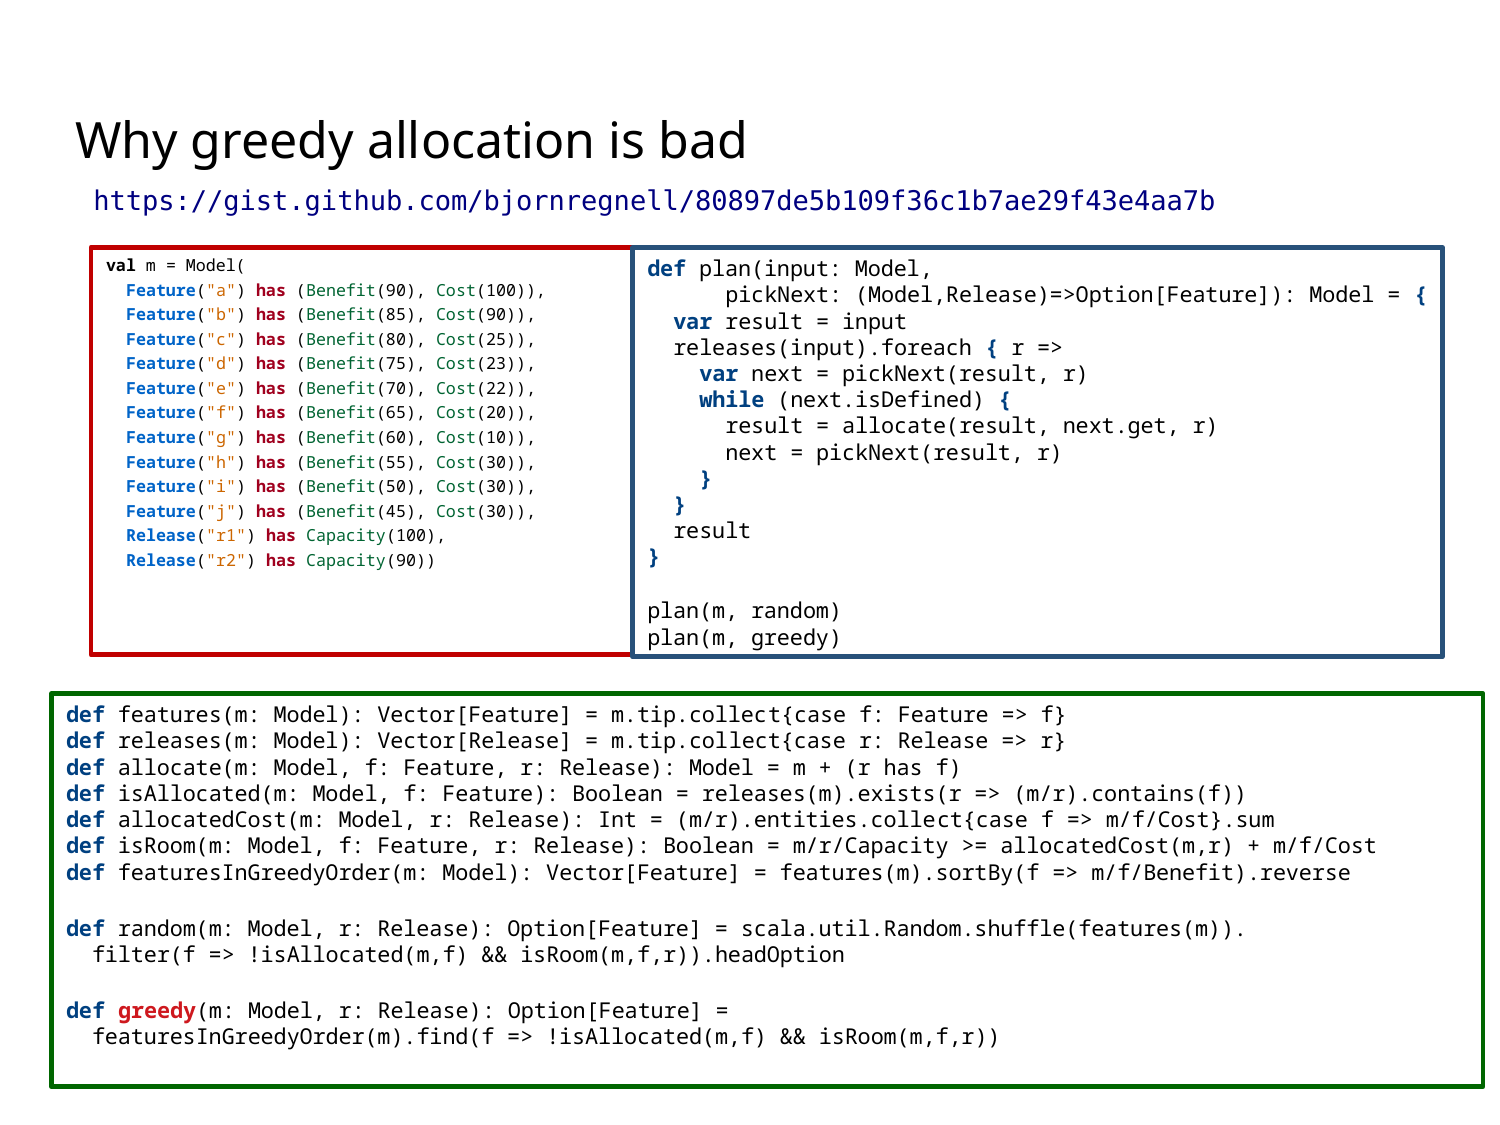

# Why greedy allocation is bad
https://gist.github.com/bjornregnell/80897de5b109f36c1b7ae29f43e4aa7b
val m = Model(
 Feature("a") has (Benefit(90), Cost(100)),
 Feature("b") has (Benefit(85), Cost(90)),
 Feature("c") has (Benefit(80), Cost(25)),
 Feature("d") has (Benefit(75), Cost(23)),
 Feature("e") has (Benefit(70), Cost(22)),
 Feature("f") has (Benefit(65), Cost(20)),
 Feature("g") has (Benefit(60), Cost(10)),
 Feature("h") has (Benefit(55), Cost(30)),
 Feature("i") has (Benefit(50), Cost(30)),
 Feature("j") has (Benefit(45), Cost(30)),
 Release("r1") has Capacity(100),
 Release("r2") has Capacity(90))
def plan(input: Model,
 pickNext: (Model,Release)=>Option[Feature]): Model = {
 var result = input
 releases(input).foreach { r =>
 var next = pickNext(result, r)
 while (next.isDefined) {
 result = allocate(result, next.get, r)
 next = pickNext(result, r)
 }
 }
 result
}
plan(m, random)
plan(m, greedy)
def features(m: Model): Vector[Feature] = m.tip.collect{case f: Feature => f}
def releases(m: Model): Vector[Release] = m.tip.collect{case r: Release => r}
def allocate(m: Model, f: Feature, r: Release): Model = m + (r has f)
def isAllocated(m: Model, f: Feature): Boolean = releases(m).exists(r => (m/r).contains(f))
def allocatedCost(m: Model, r: Release): Int = (m/r).entities.collect{case f => m/f/Cost}.sum
def isRoom(m: Model, f: Feature, r: Release): Boolean = m/r/Capacity >= allocatedCost(m,r) + m/f/Cost
def featuresInGreedyOrder(m: Model): Vector[Feature] = features(m).sortBy(f => m/f/Benefit).reverse
def random(m: Model, r: Release): Option[Feature] = scala.util.Random.shuffle(features(m)).
 filter(f => !isAllocated(m,f) && isRoom(m,f,r)).headOption
def greedy(m: Model, r: Release): Option[Feature] =
 featuresInGreedyOrder(m).find(f => !isAllocated(m,f) && isRoom(m,f,r))